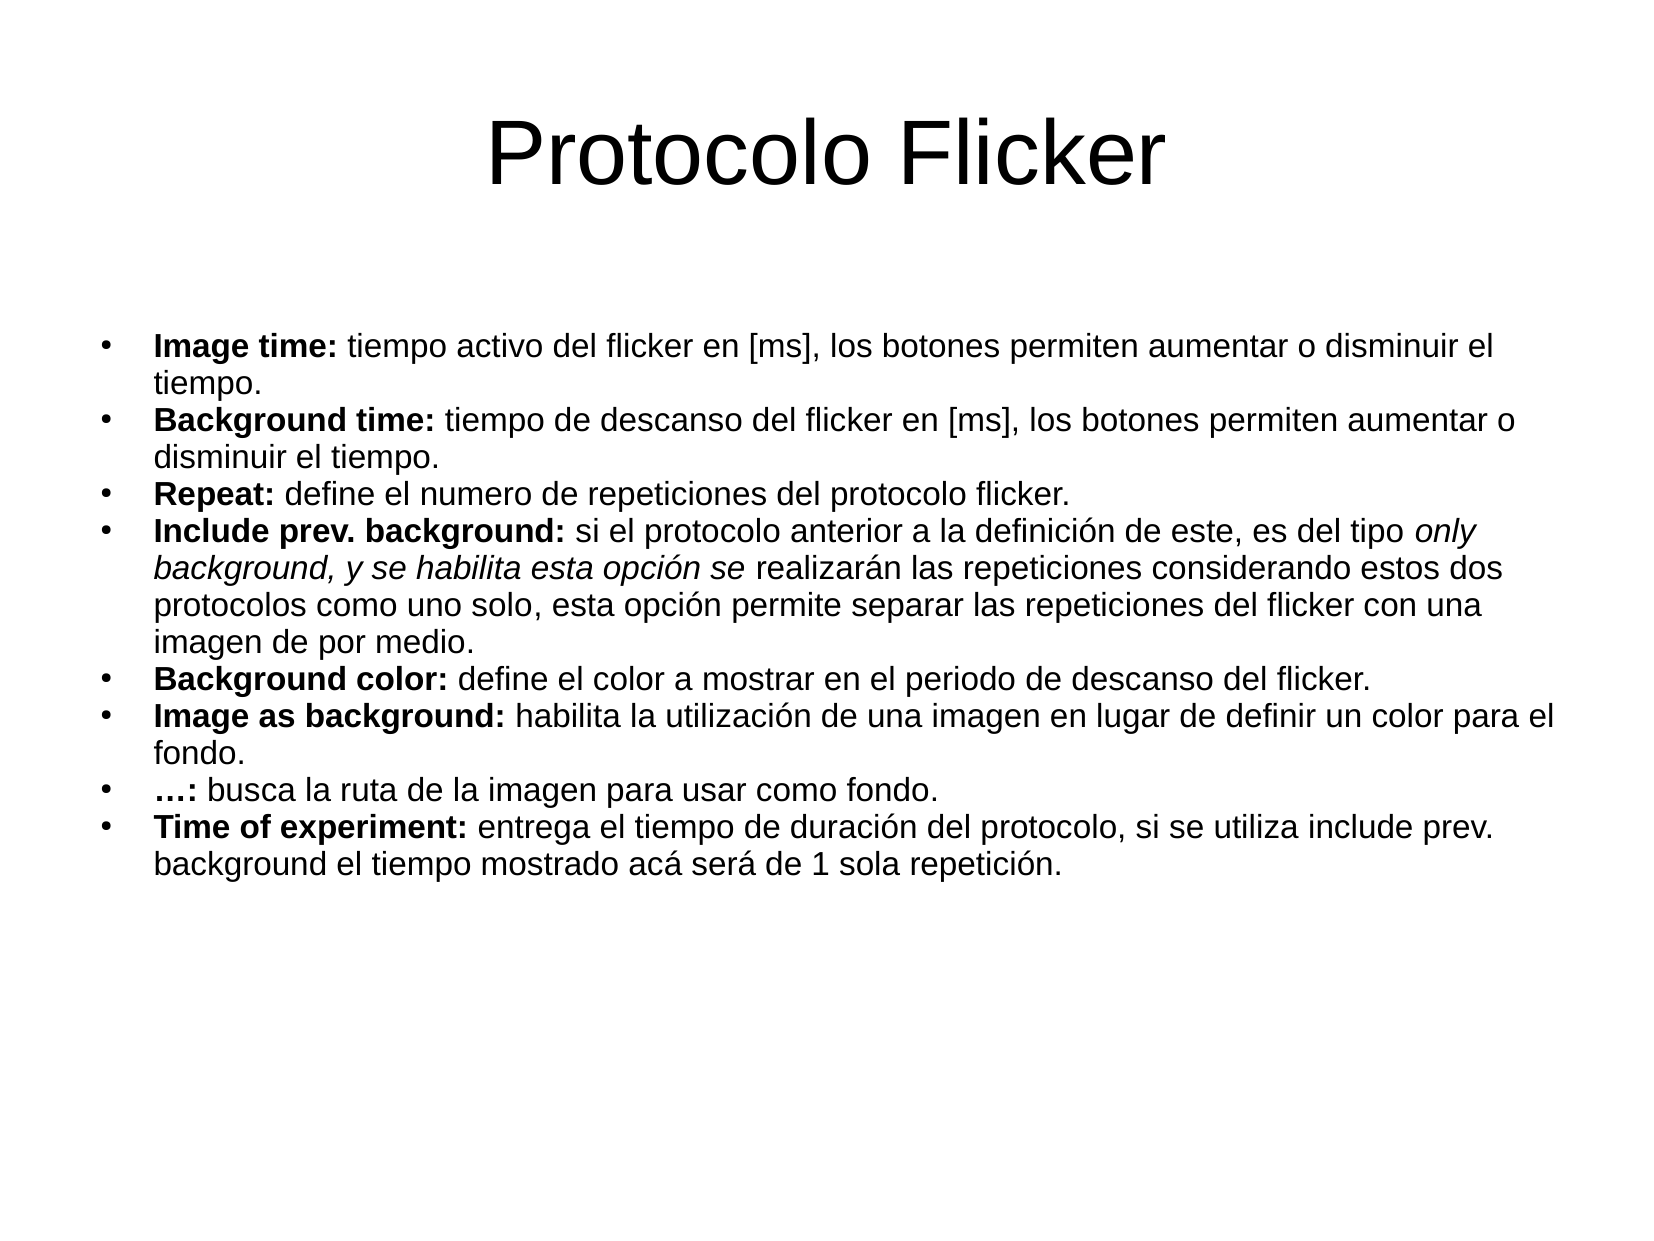

# Protocolo Flicker
Image time: tiempo activo del flicker en [ms], los botones permiten aumentar o disminuir el tiempo.
Background time: tiempo de descanso del flicker en [ms], los botones permiten aumentar o disminuir el tiempo.
Repeat: define el numero de repeticiones del protocolo flicker.
Include prev. background: si el protocolo anterior a la definición de este, es del tipo only background, y se habilita esta opción se realizarán las repeticiones considerando estos dos protocolos como uno solo, esta opción permite separar las repeticiones del flicker con una imagen de por medio.
Background color: define el color a mostrar en el periodo de descanso del flicker.
Image as background: habilita la utilización de una imagen en lugar de definir un color para el fondo.
…: busca la ruta de la imagen para usar como fondo.
Time of experiment: entrega el tiempo de duración del protocolo, si se utiliza include prev. background el tiempo mostrado acá será de 1 sola repetición.